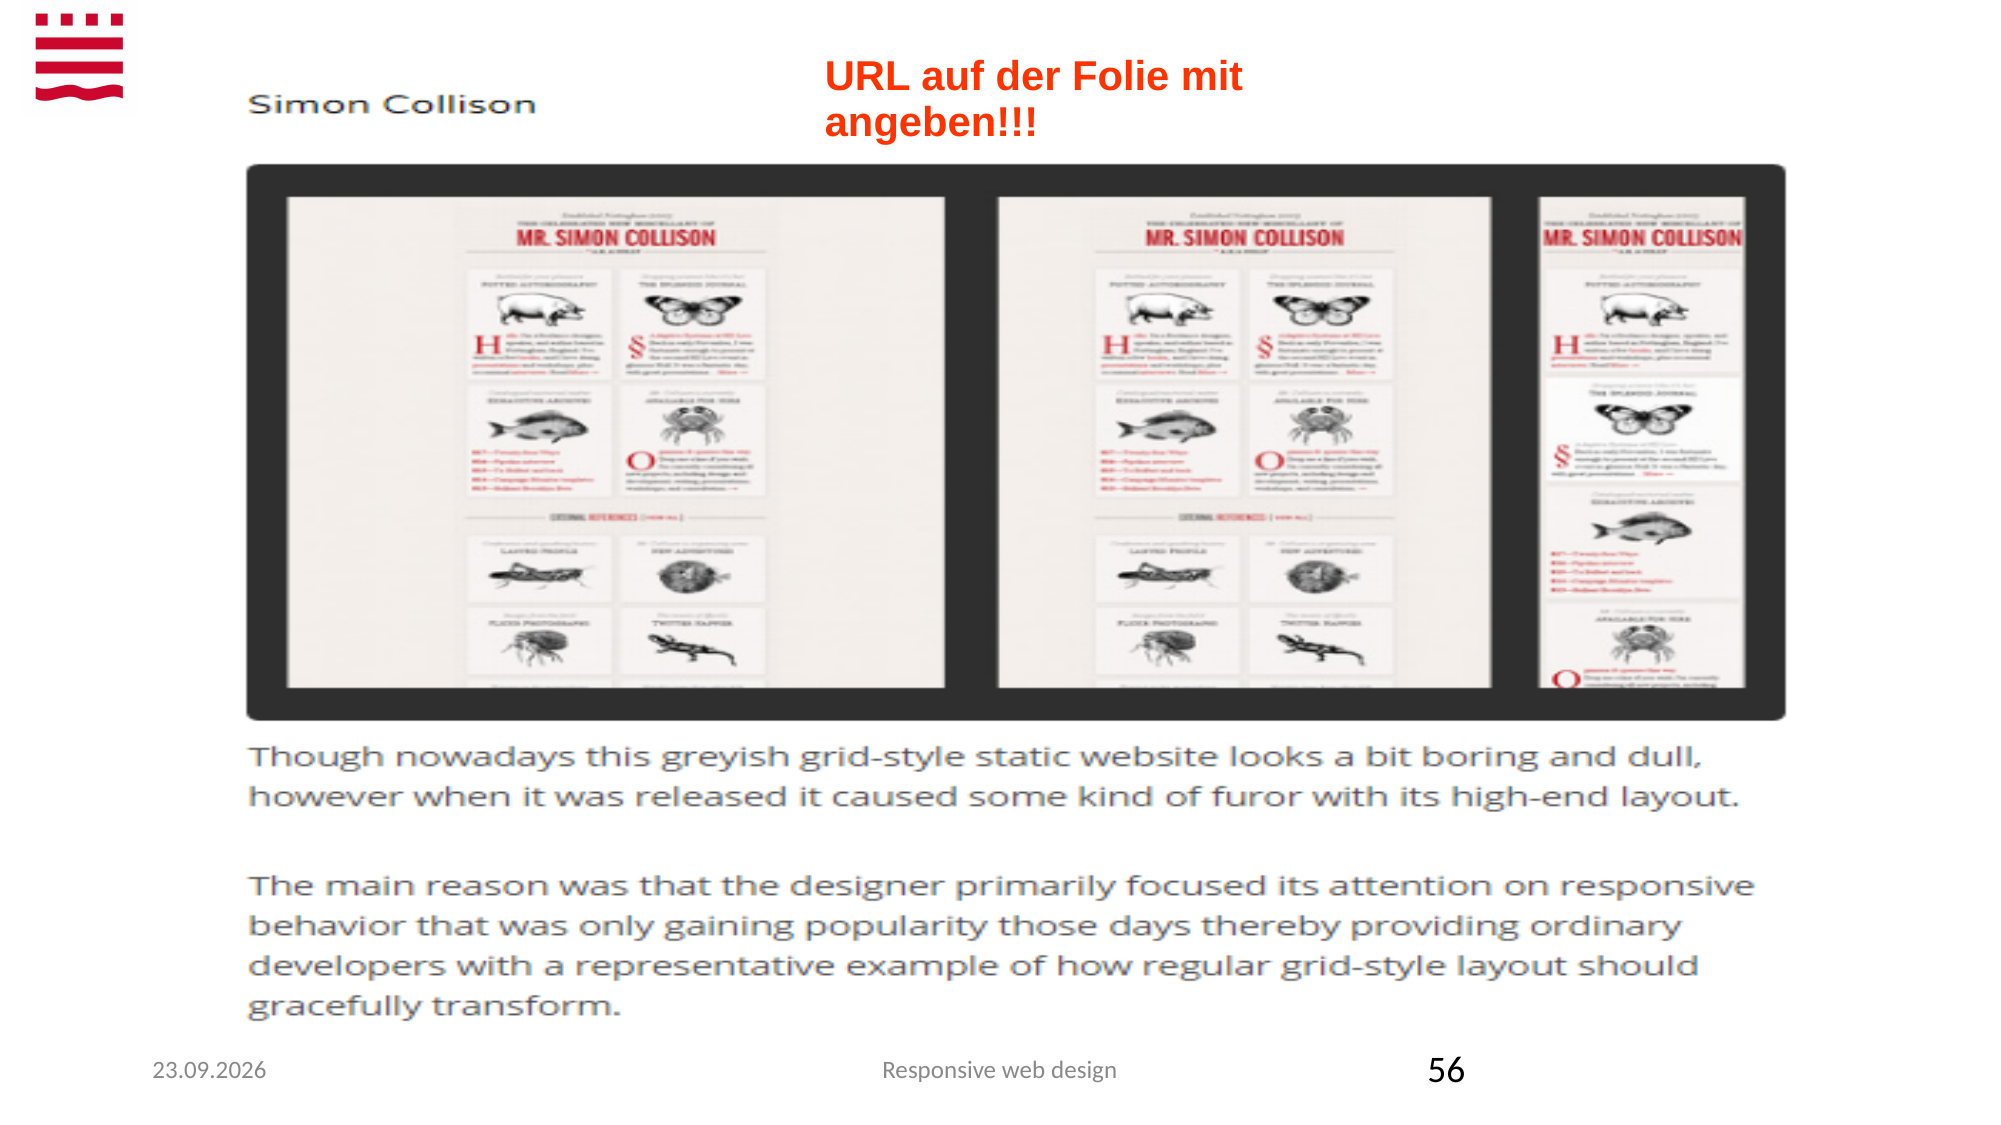

URL auf der Folie mit angeben!!!
Responsive web design
55